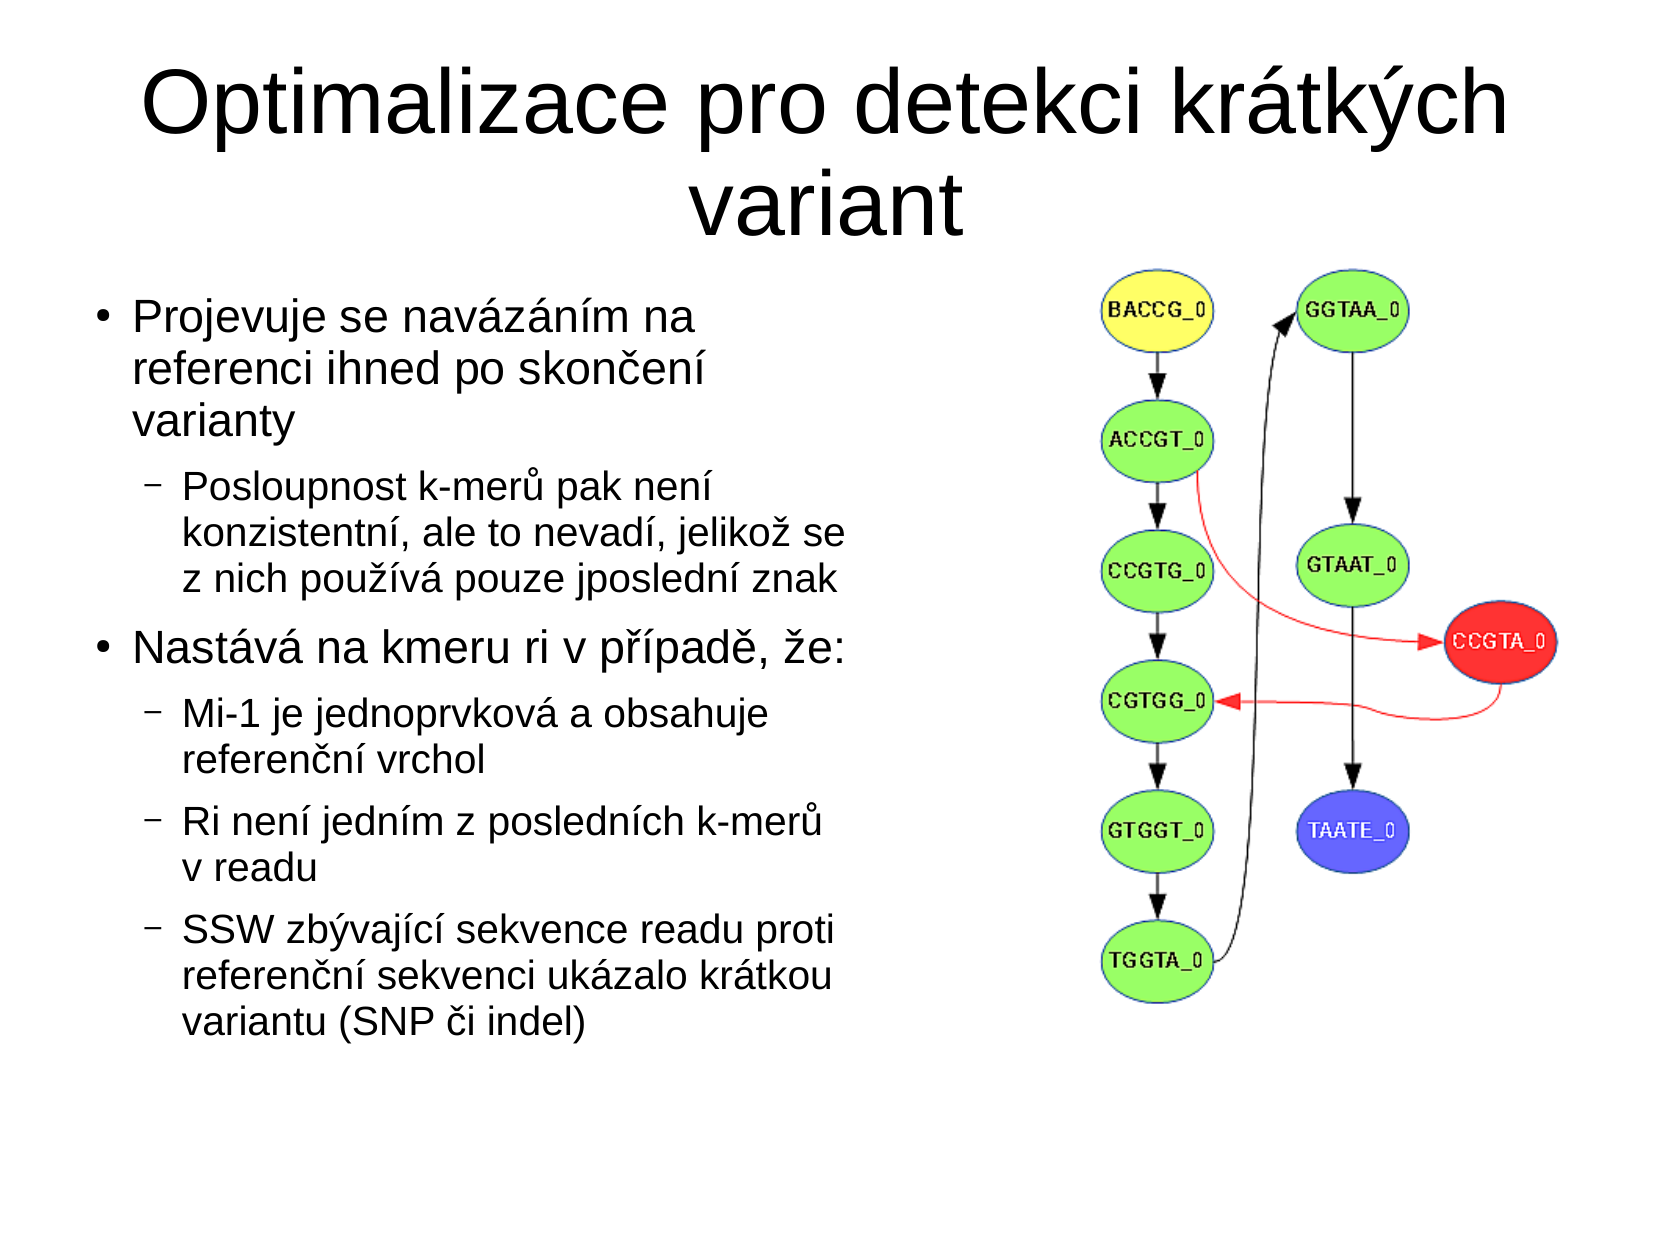

# Optimalizace pro detekci krátkých variant
Projevuje se navázáním na referenci ihned po skončení varianty
Posloupnost k-merů pak není konzistentní, ale to nevadí, jelikož se z nich používá pouze jposlední znak
Nastává na kmeru ri v případě, že:
Mi-1 je jednoprvková a obsahuje referenční vrchol
Ri není jedním z posledních k-merů v readu
SSW zbývající sekvence readu proti referenční sekvenci ukázalo krátkou variantu (SNP či indel)